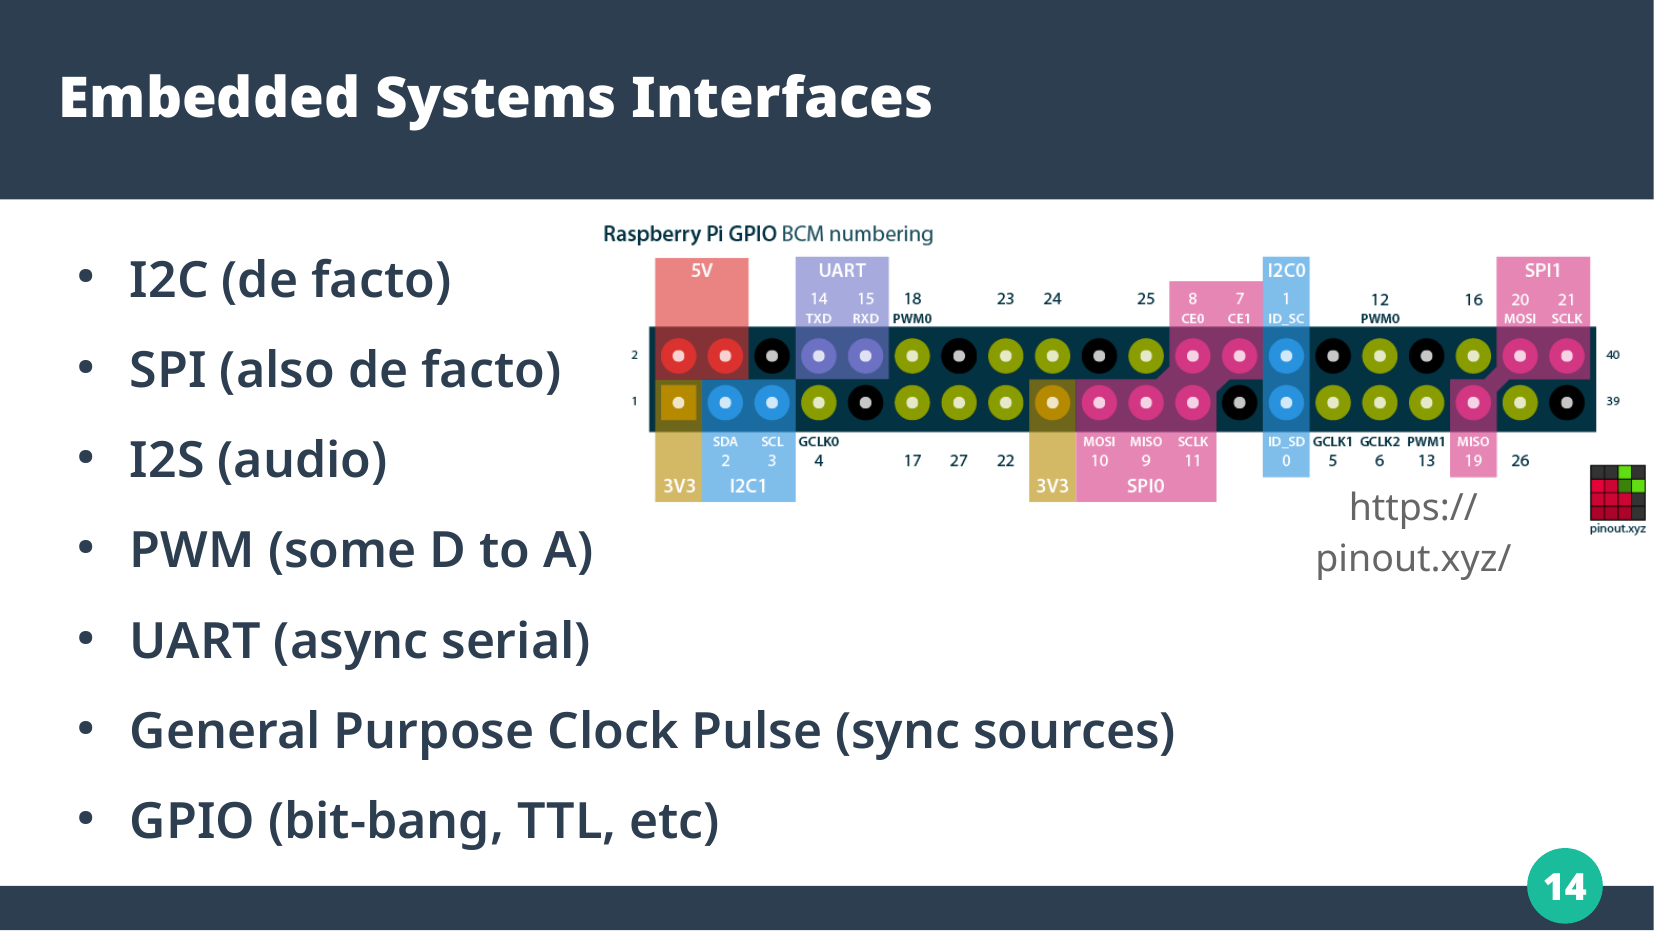

Embedded Systems Interfaces
# I2C (de facto)
SPI (also de facto)
I2S (audio)
PWM (some D to A)
UART (async serial)
General Purpose Clock Pulse (sync sources)
GPIO (bit-bang, TTL, etc)
https://pinout.xyz/